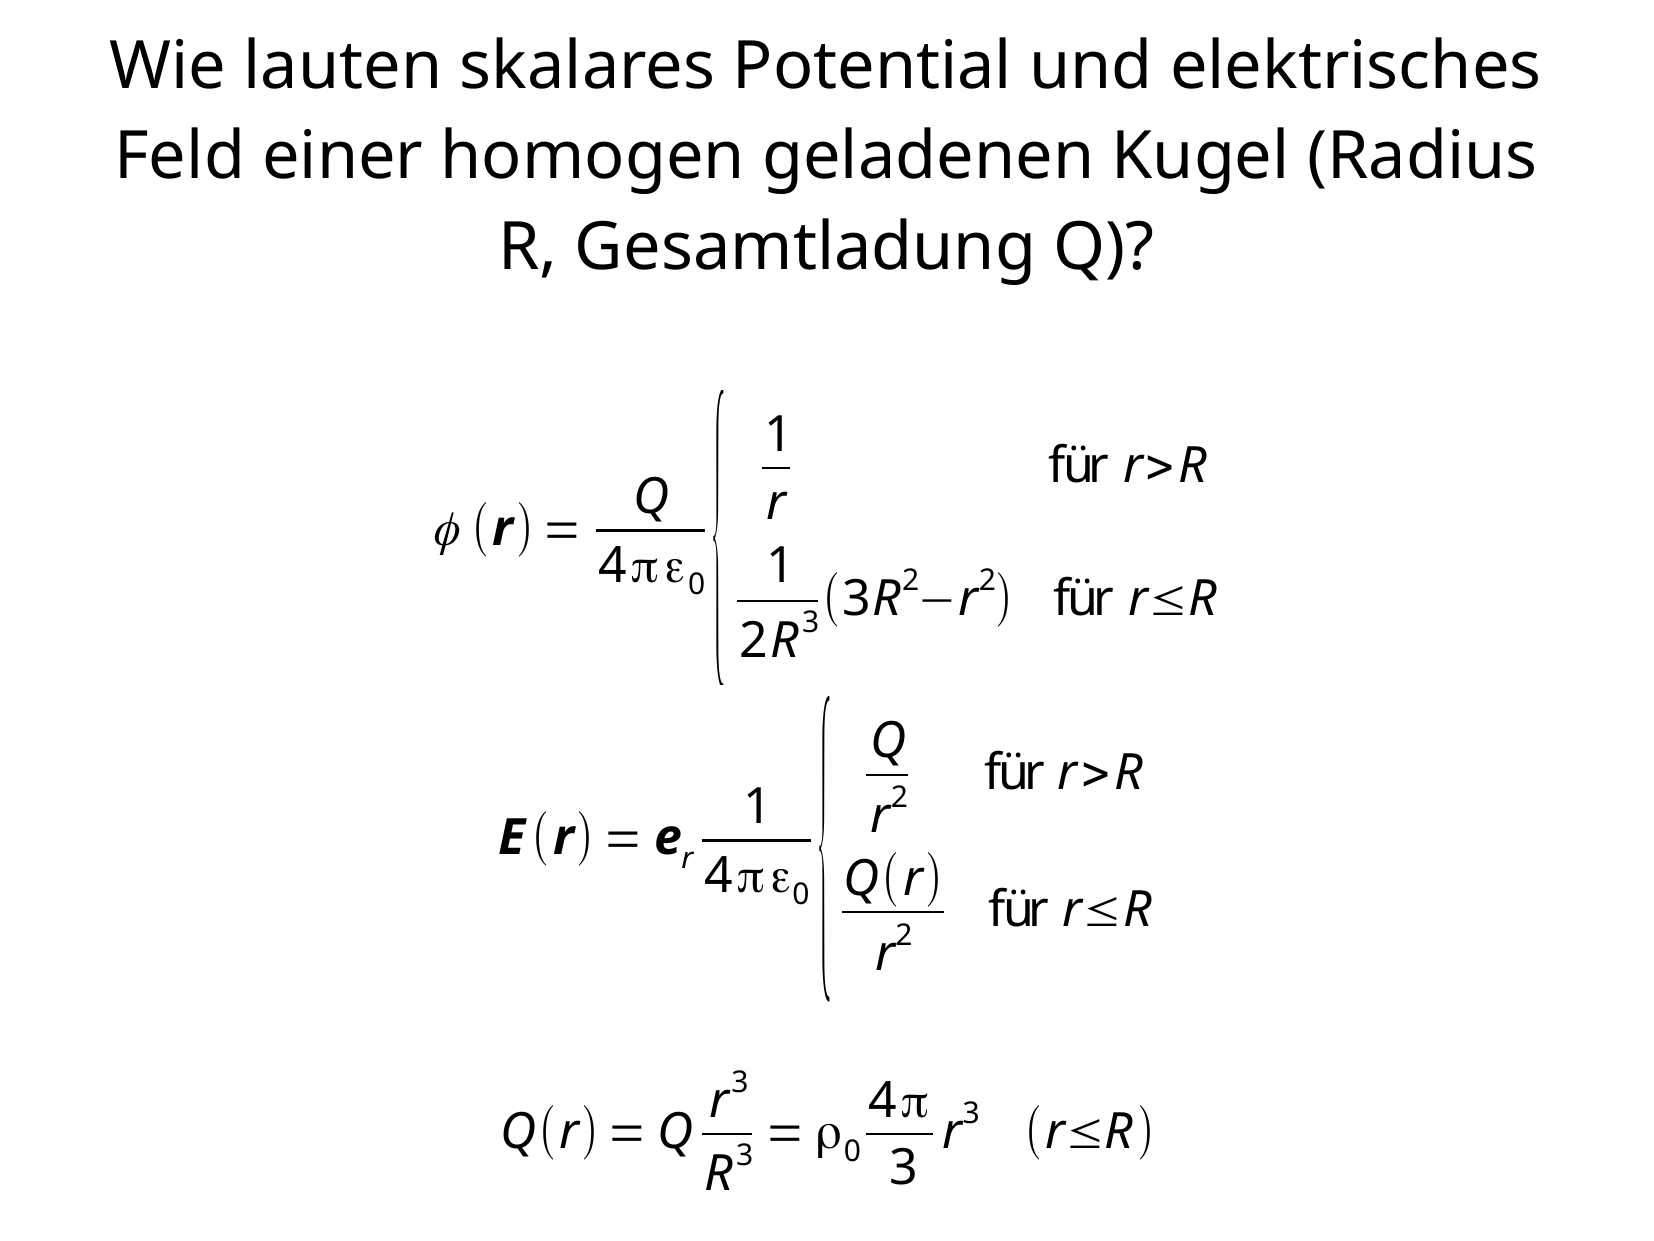

# Wie lauten skalares Potential und elektrisches Feld einer homogen geladenen Kugel (Radius R, Gesamtladung Q)?